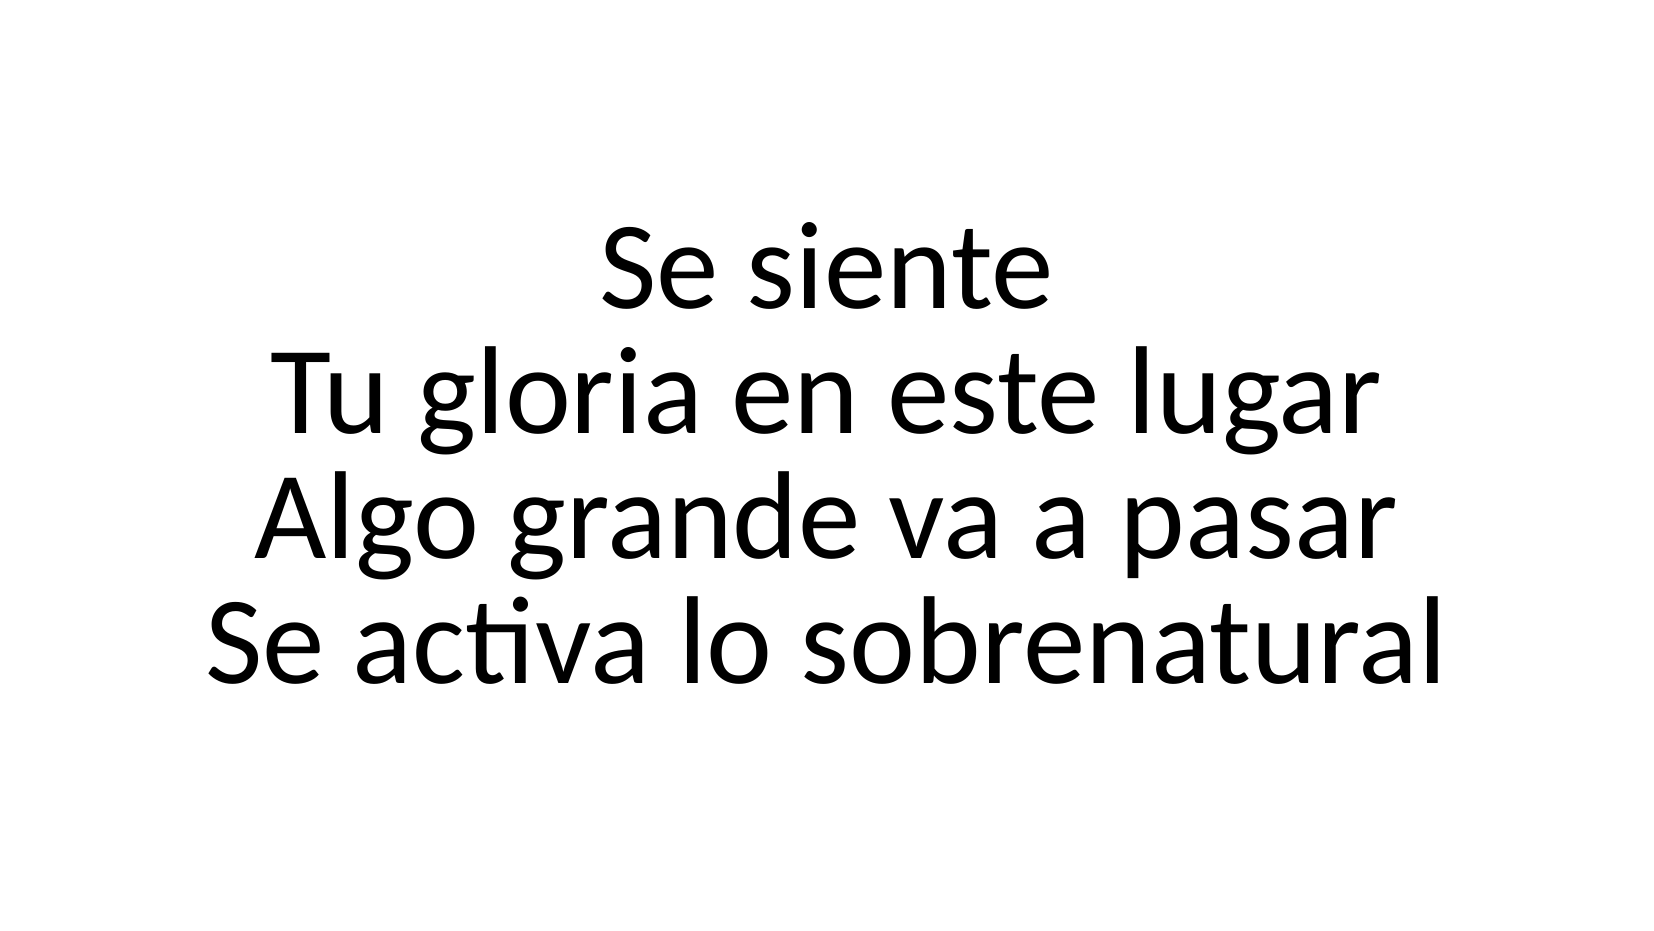

# Se siente Tu gloria en este lugar Algo grande va a pasar Se activa lo sobrenatural